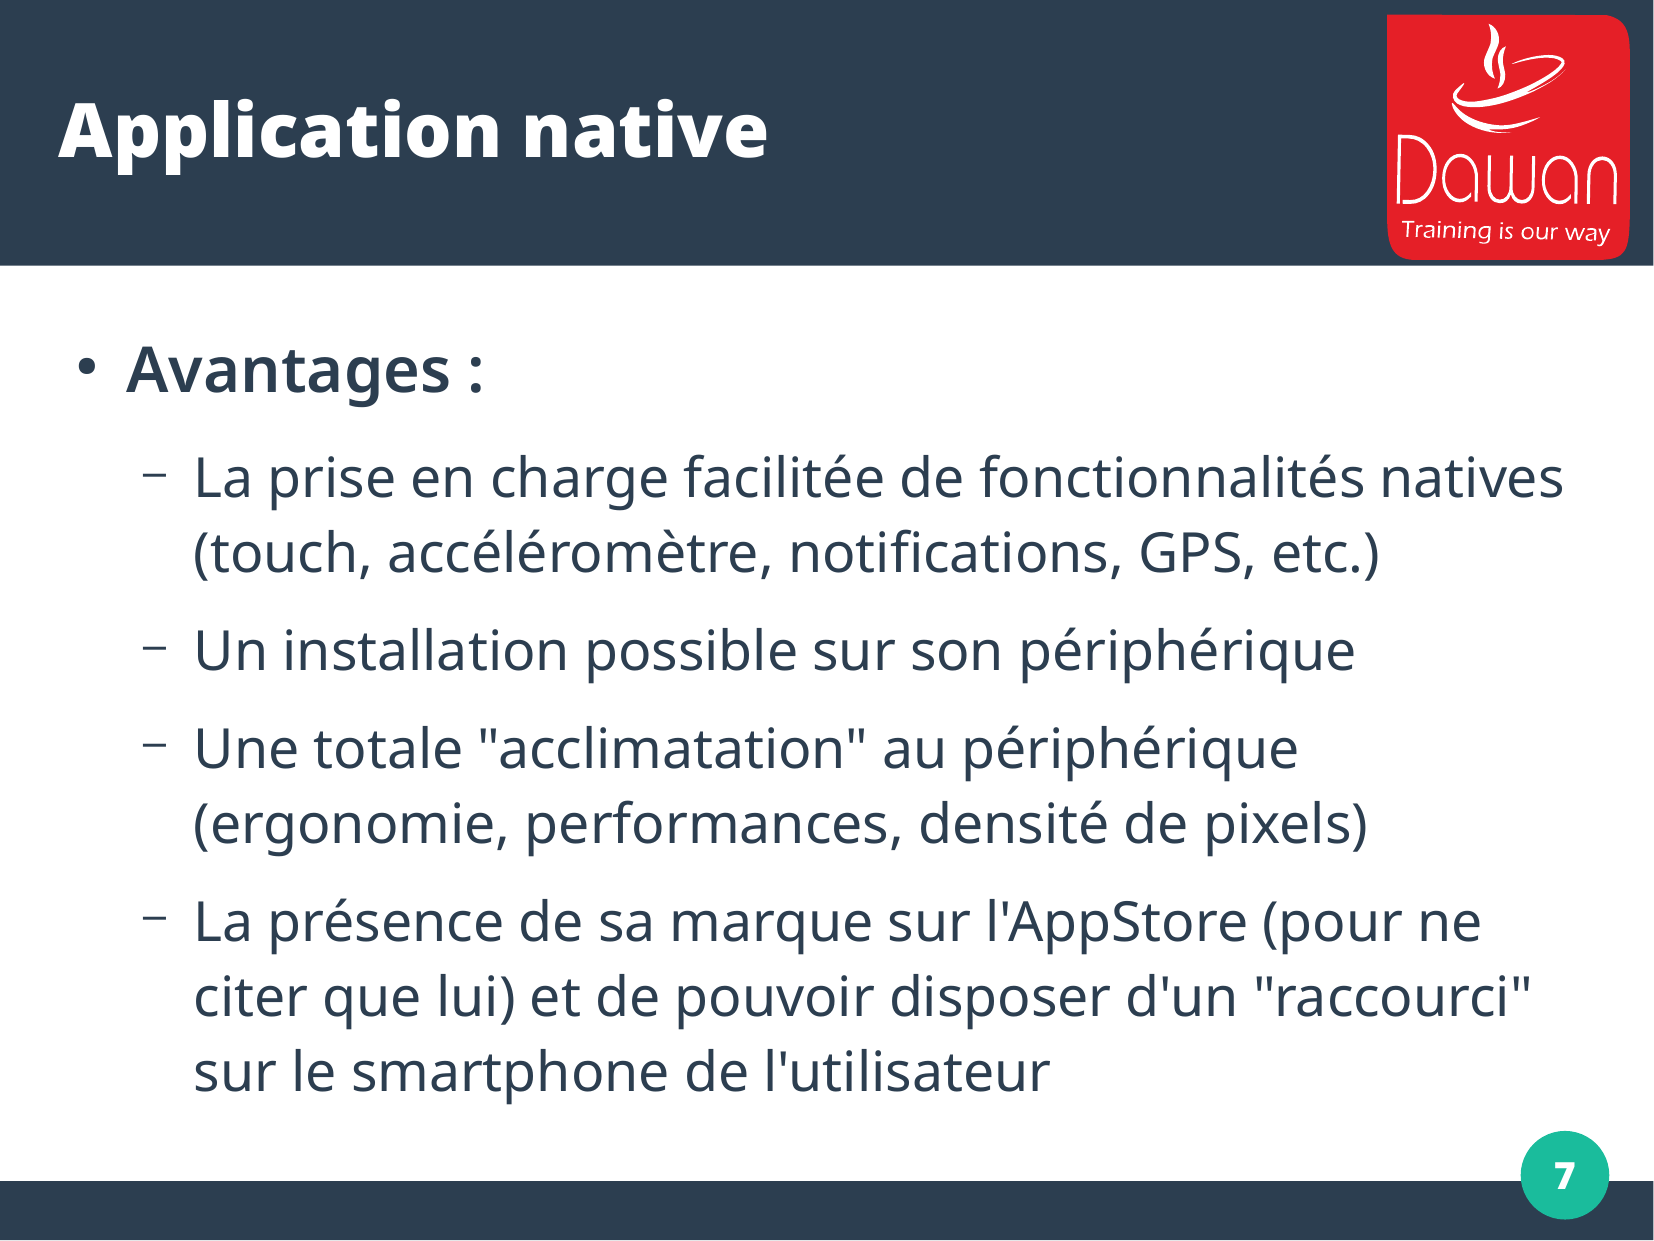

# Application native
Avantages :
La prise en charge facilitée de fonctionnalités natives (touch, accéléromètre, notifications, GPS, etc.)
Un installation possible sur son périphérique
Une totale "acclimatation" au périphérique (ergonomie, performances, densité de pixels)
La présence de sa marque sur l'AppStore (pour ne citer que lui) et de pouvoir disposer d'un "raccourci" sur le smartphone de l'utilisateur
7